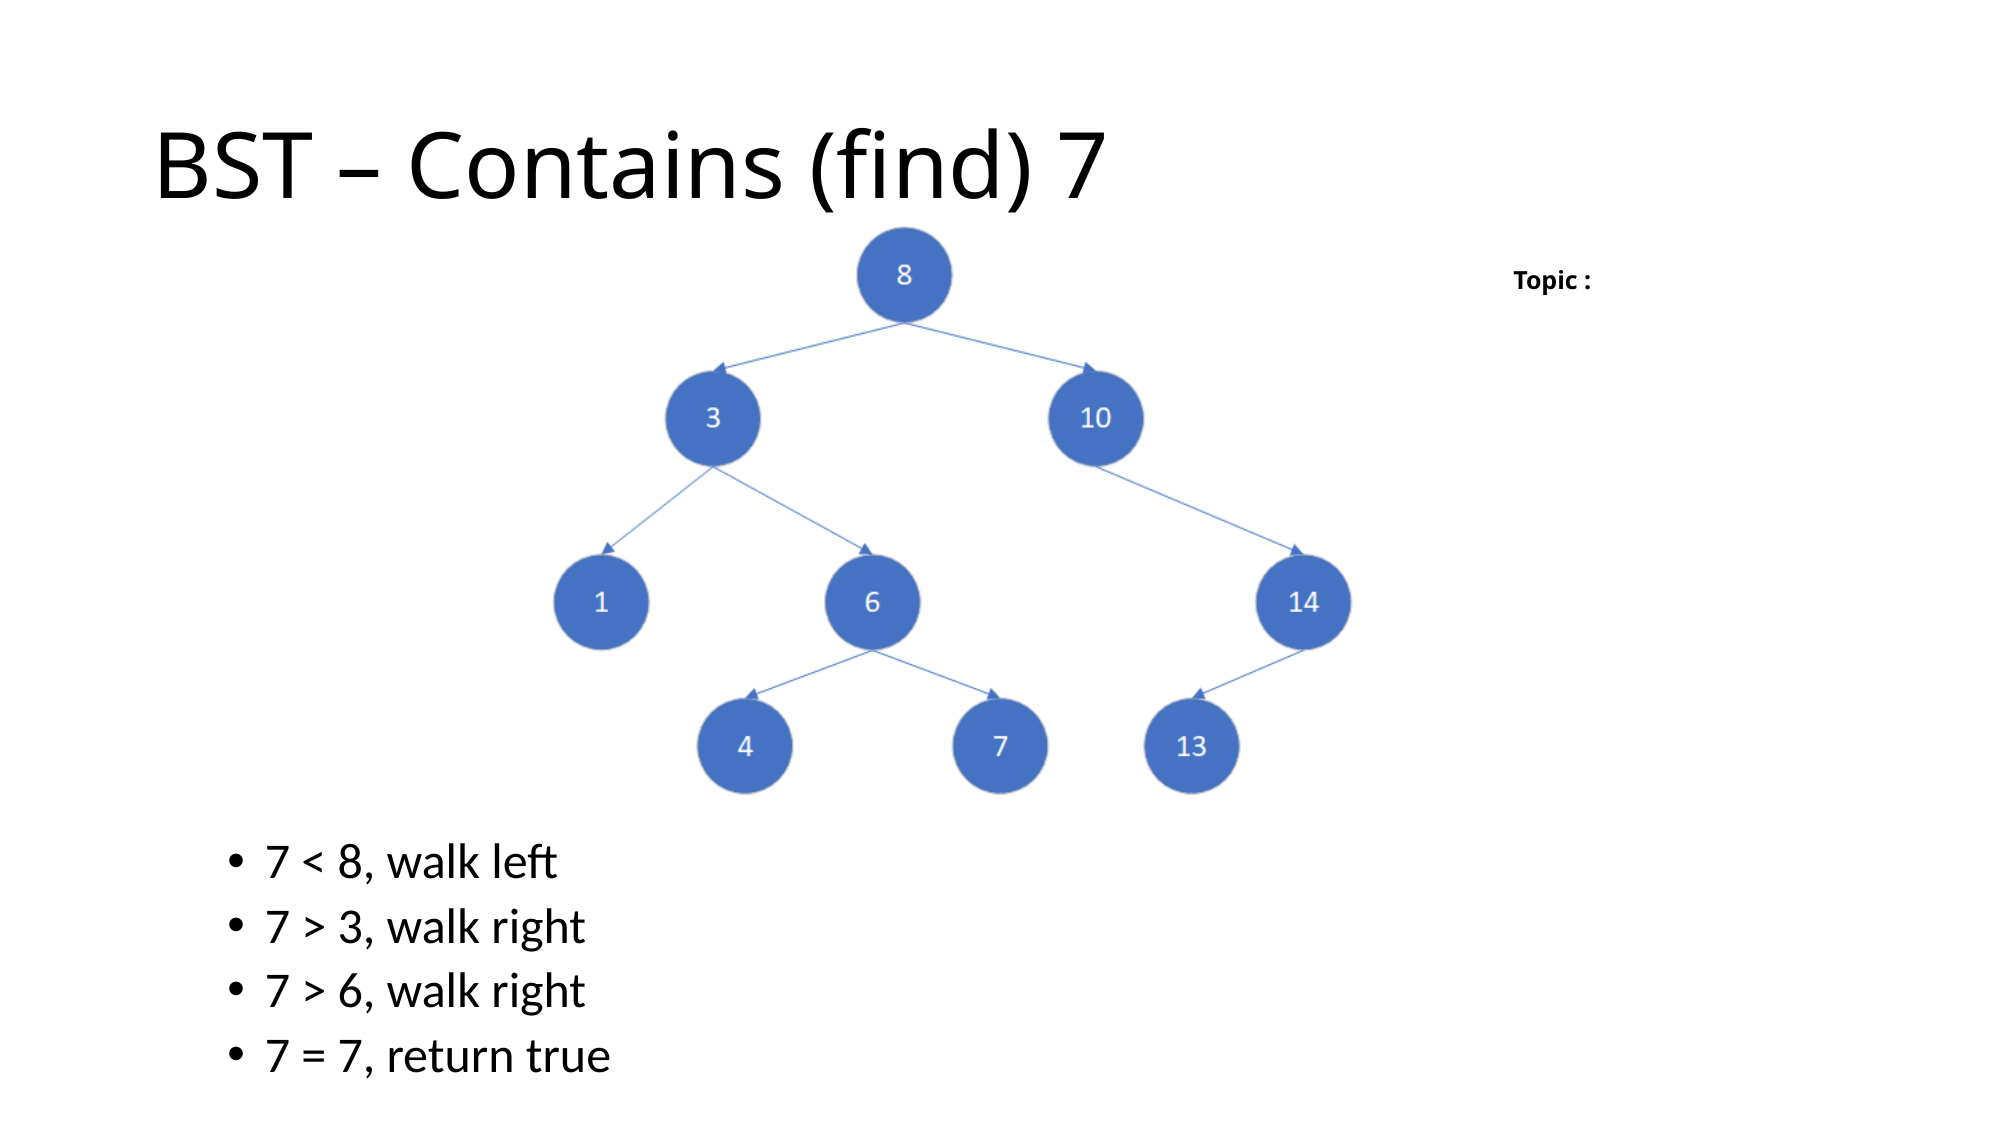

# BST – Contains (find) 7
Topic :
7 < 8, walk left
7 > 3, walk right
7 > 6, walk right
7 = 7, return true